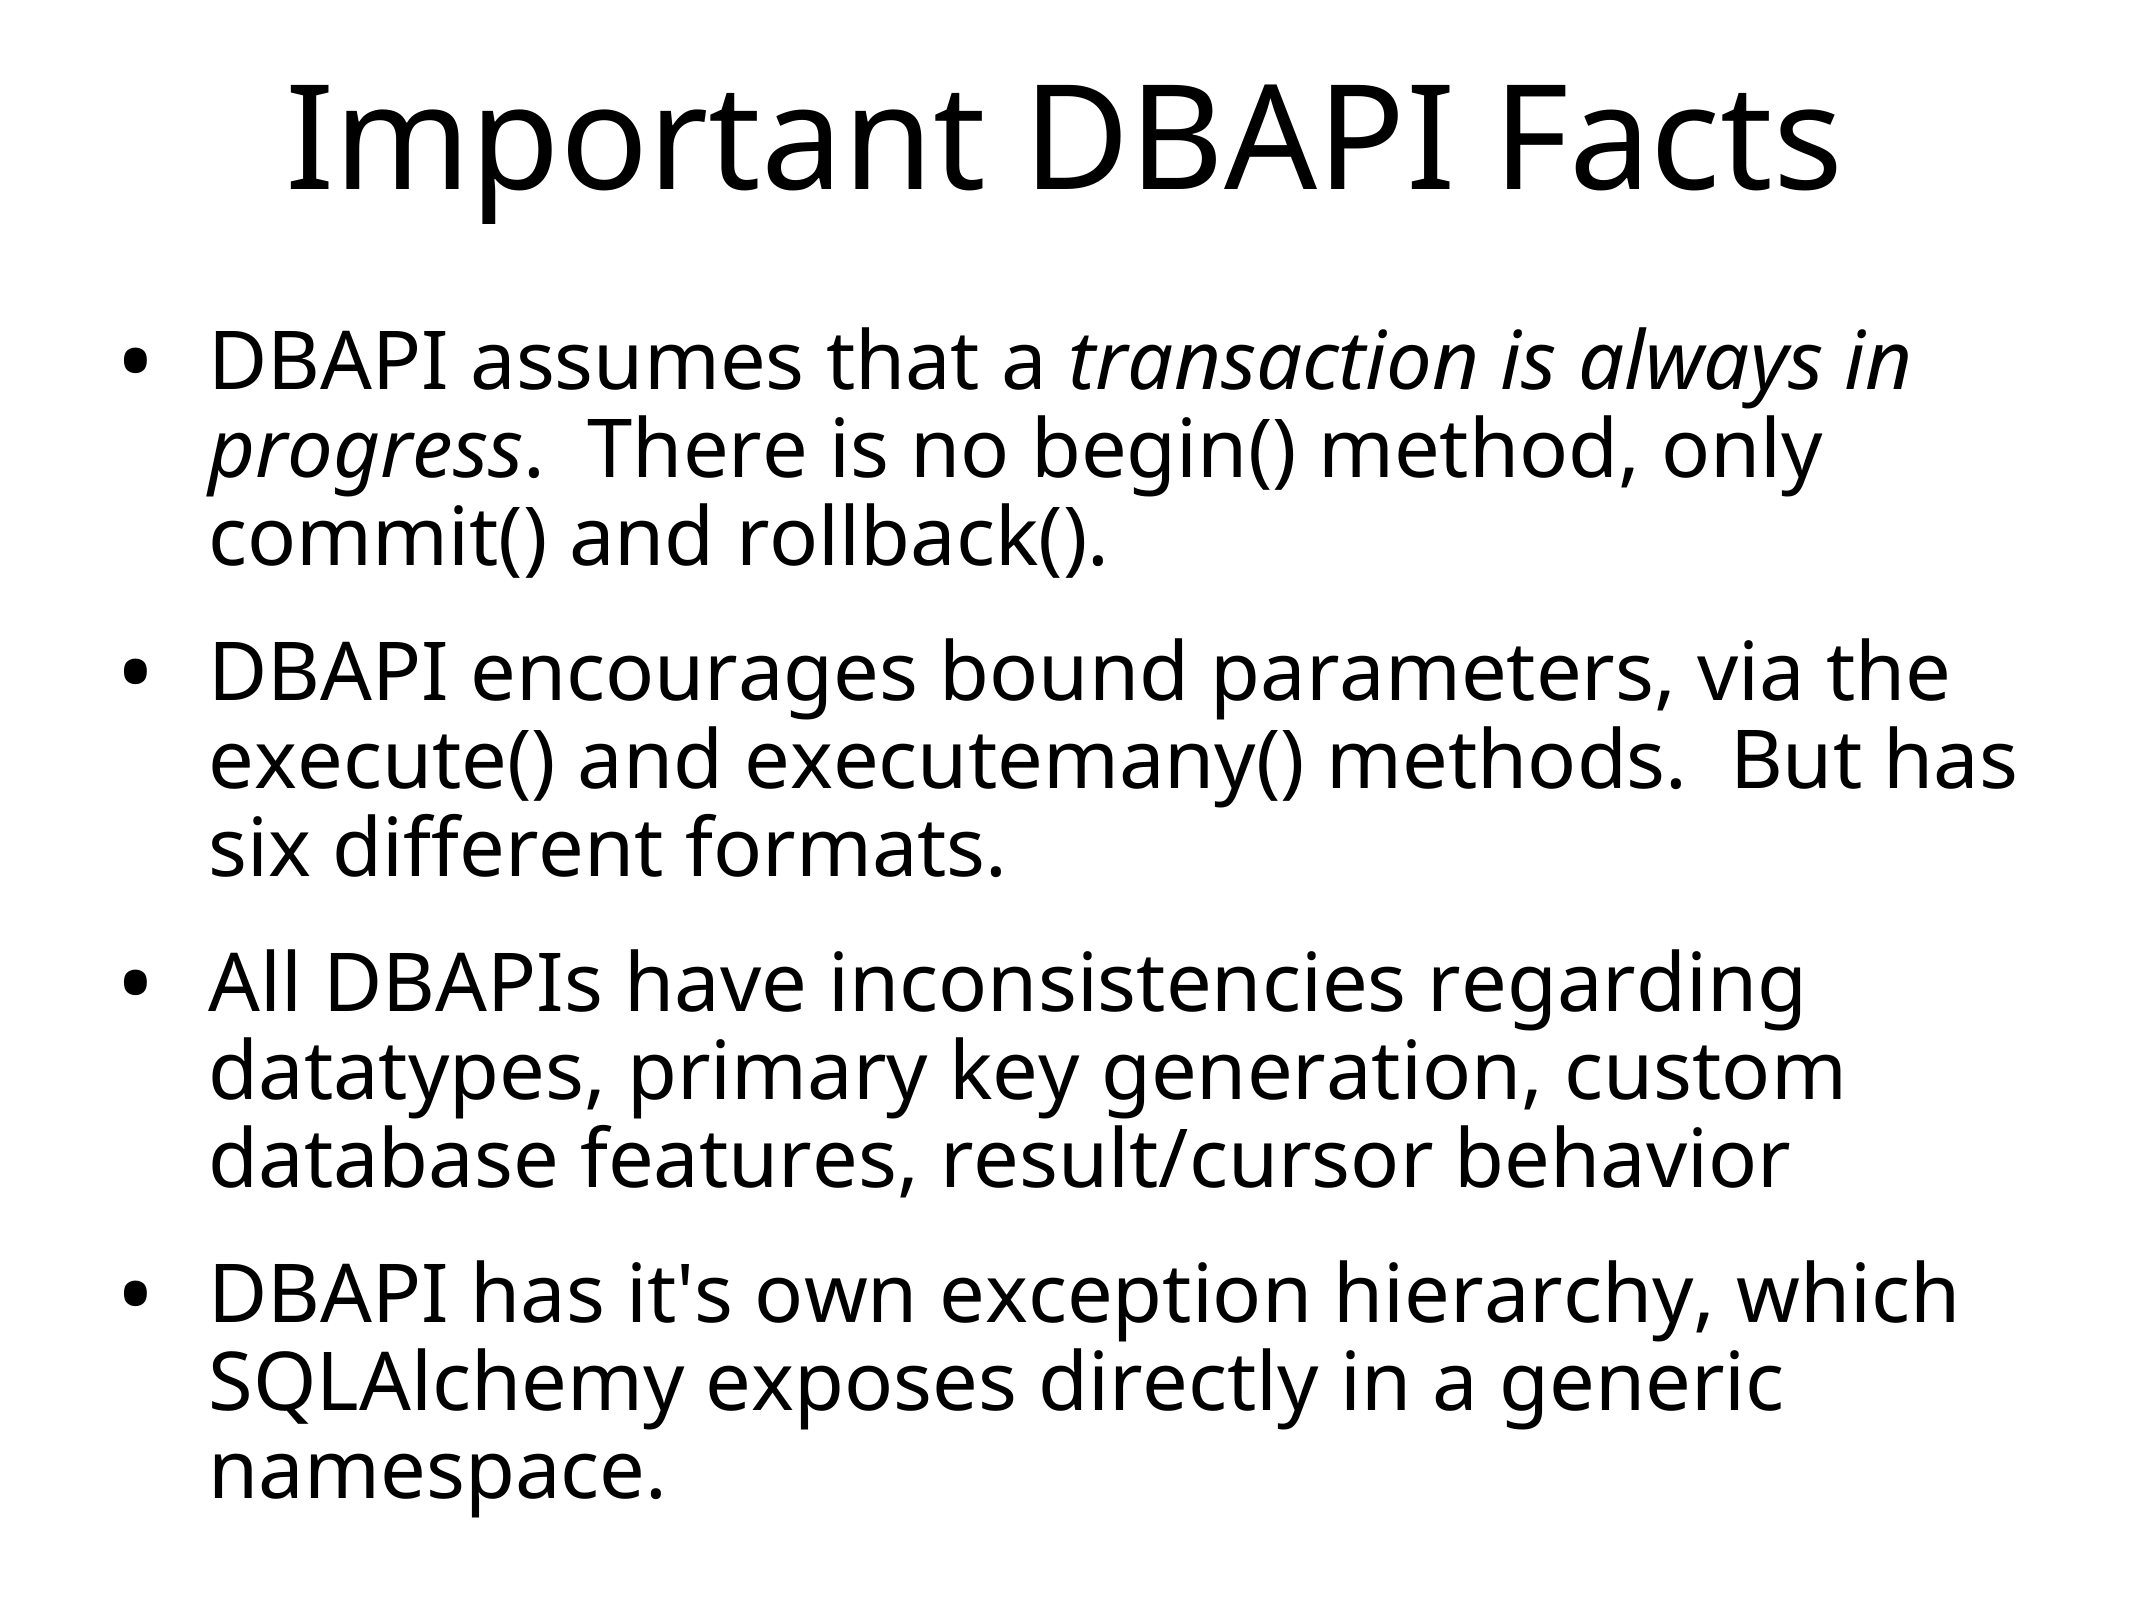

# Important DBAPI Facts
DBAPI assumes that a transaction is always in progress. There is no begin() method, only commit() and rollback().
DBAPI encourages bound parameters, via the execute() and executemany() methods. But has six different formats.
All DBAPIs have inconsistencies regarding datatypes, primary key generation, custom database features, result/cursor behavior
DBAPI has it's own exception hierarchy, which SQLAlchemy exposes directly in a generic namespace.